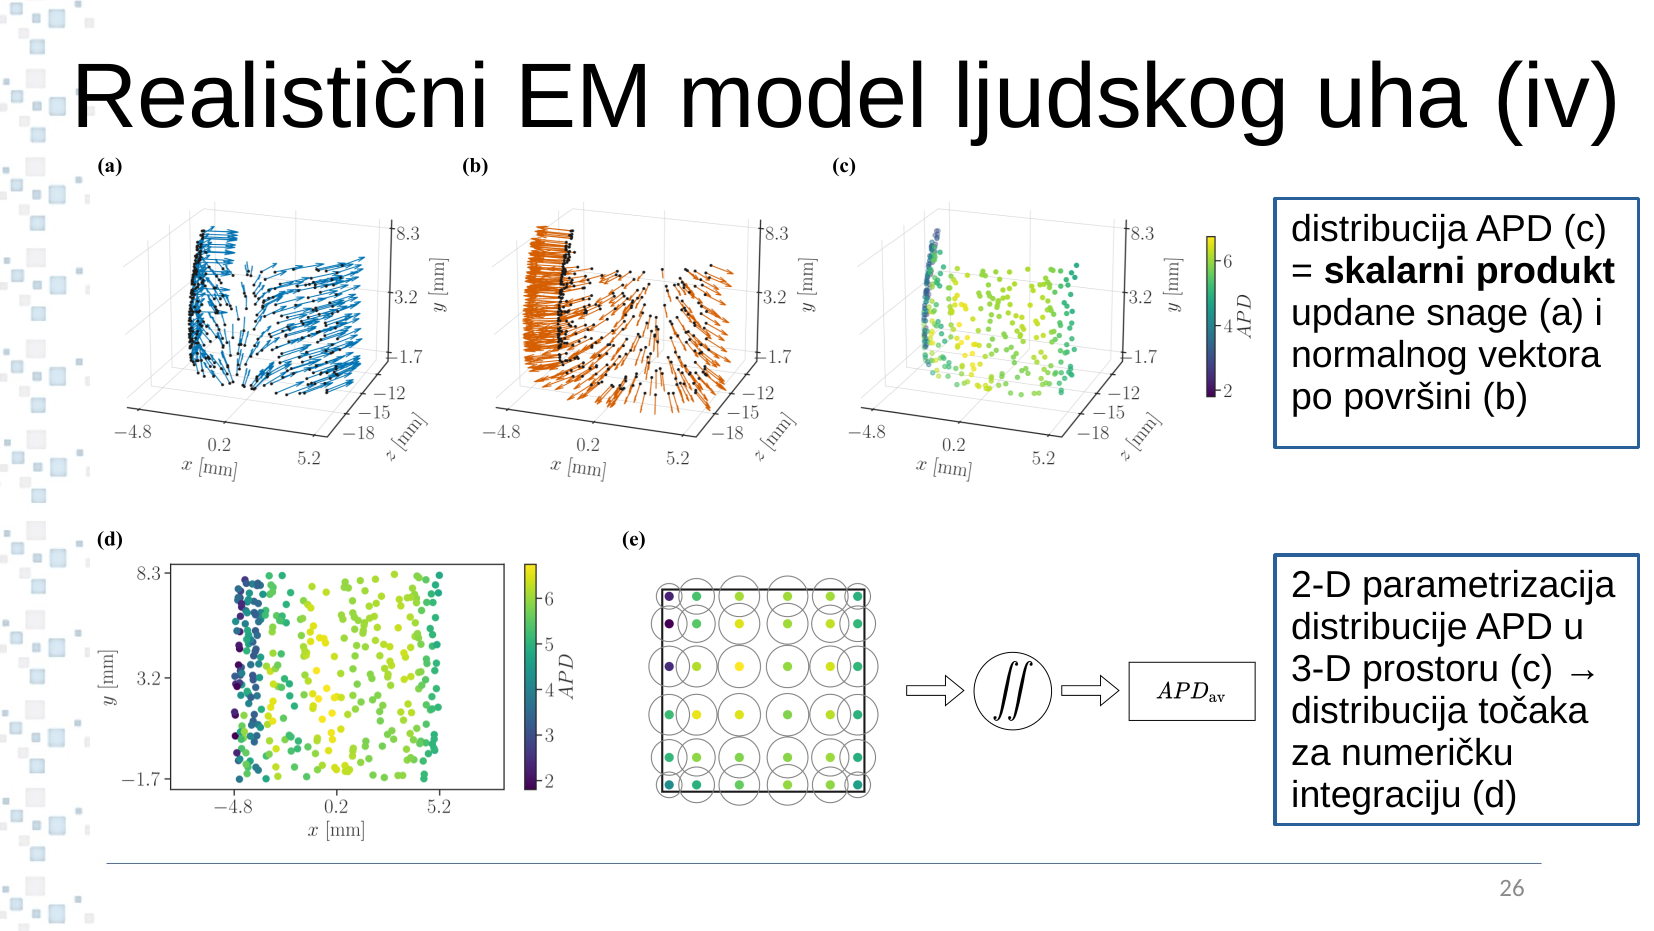

# Realistični EM model ljudskog uha (iv)
distribucija APD (c) = skalarni produkt updane snage (a) i normalnog vektora po površini (b)
2-D parametrizacija distribucije APD u 3-D prostoru (c) → distribucija točaka za numeričku integraciju (d)
26